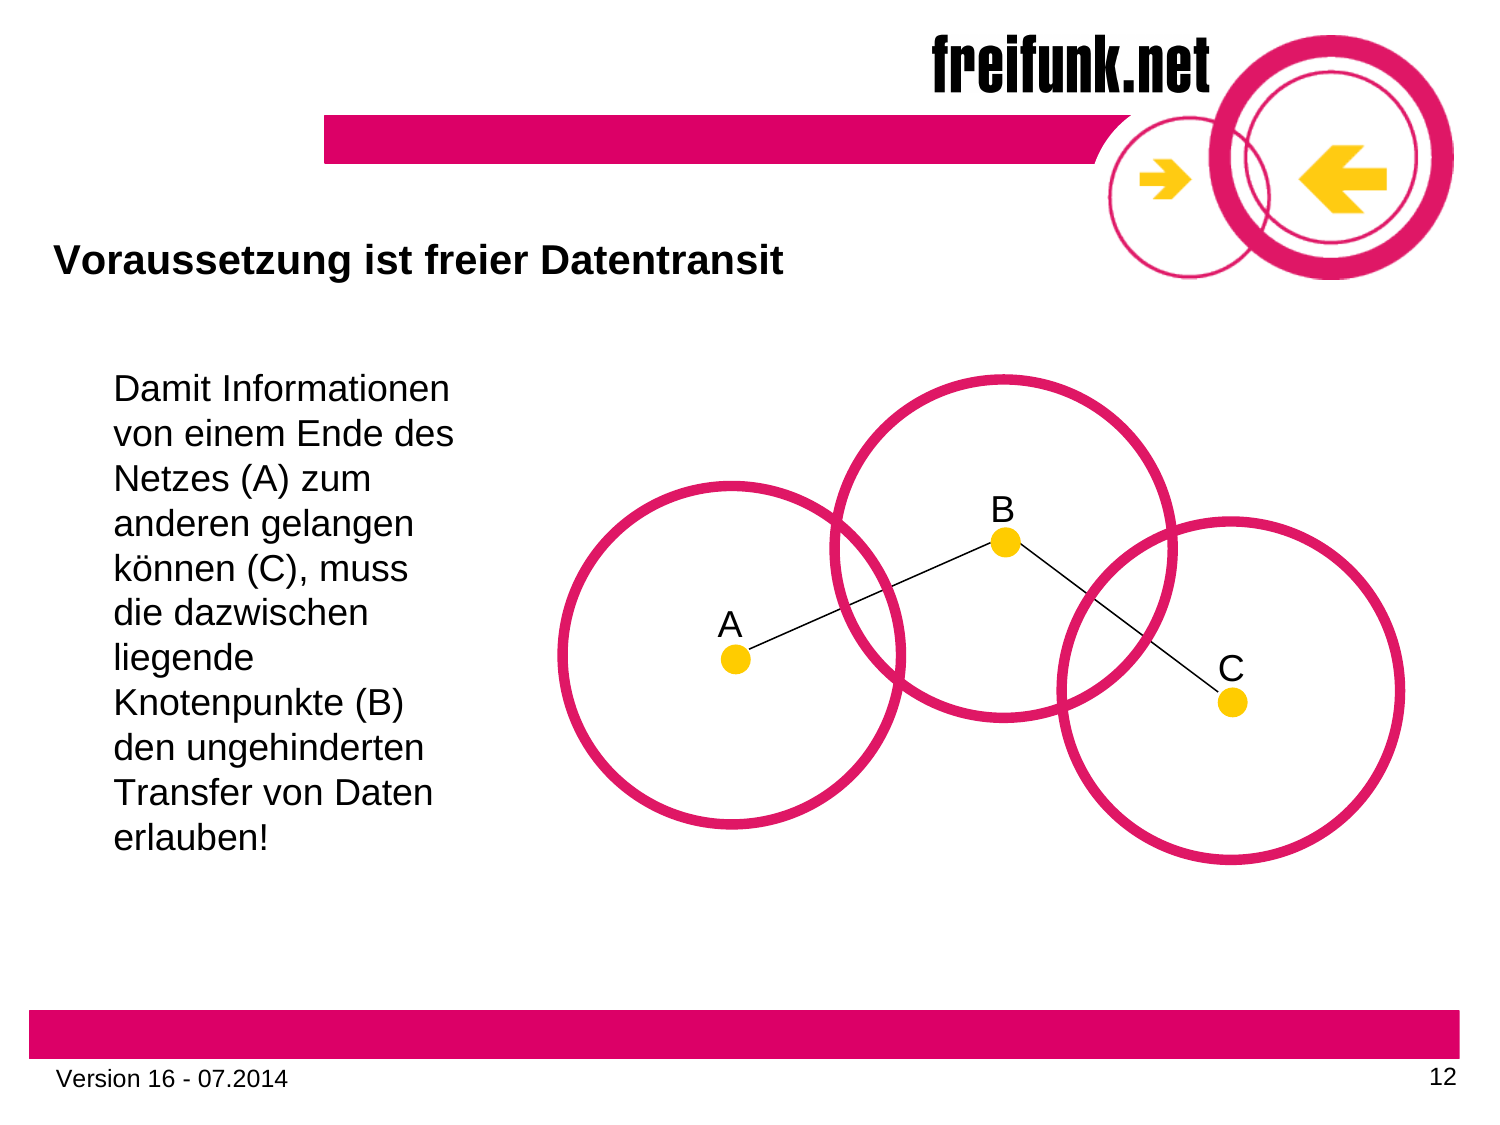

Voraussetzung ist freier Datentransit
Damit Informationen von einem Ende des Netzes (A) zum anderen gelangen können (C), muss die dazwischen liegende Knotenpunkte (B) den ungehinderten Transfer von Daten erlauben!
B
A
C
12
Version 16 - 07.2014